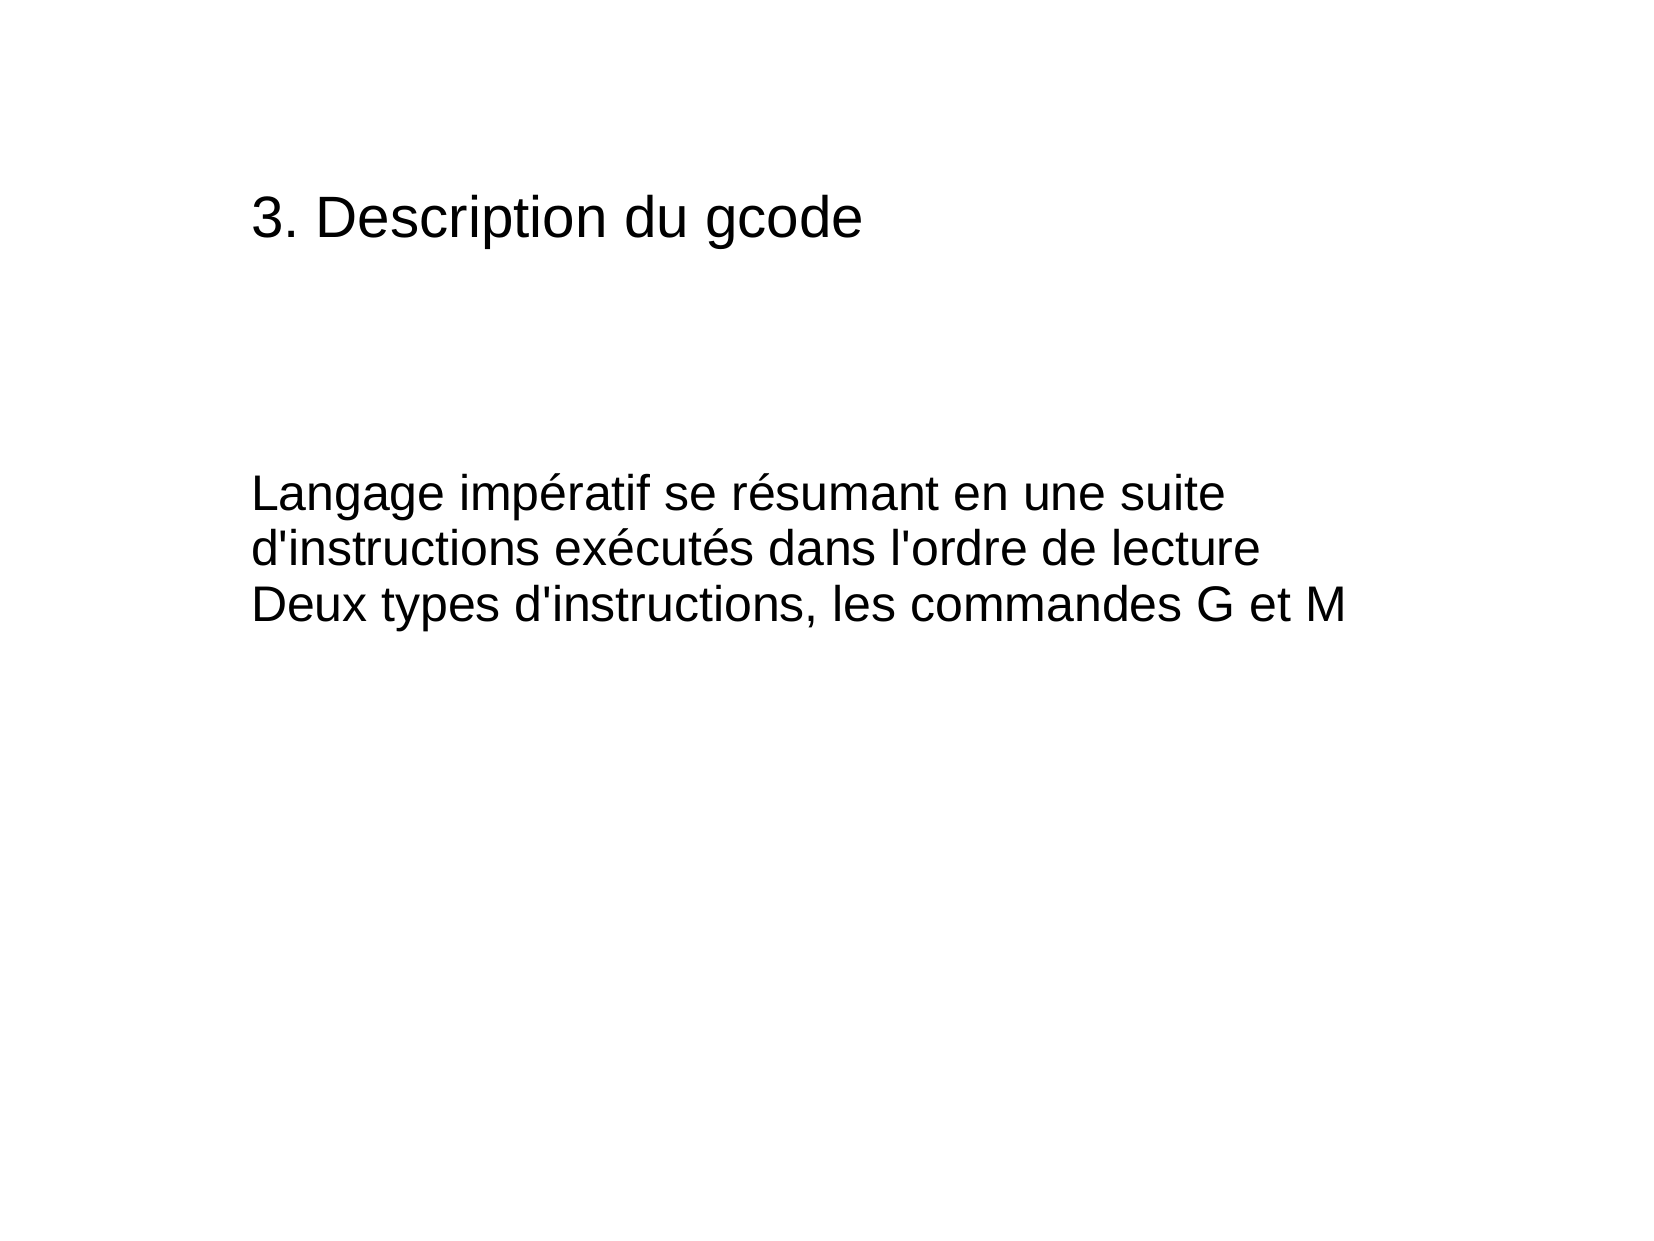

3. Description du gcode
Langage impératif se résumant en une suite d'instructions exécutés dans l'ordre de lecture
Deux types d'instructions, les commandes G et M